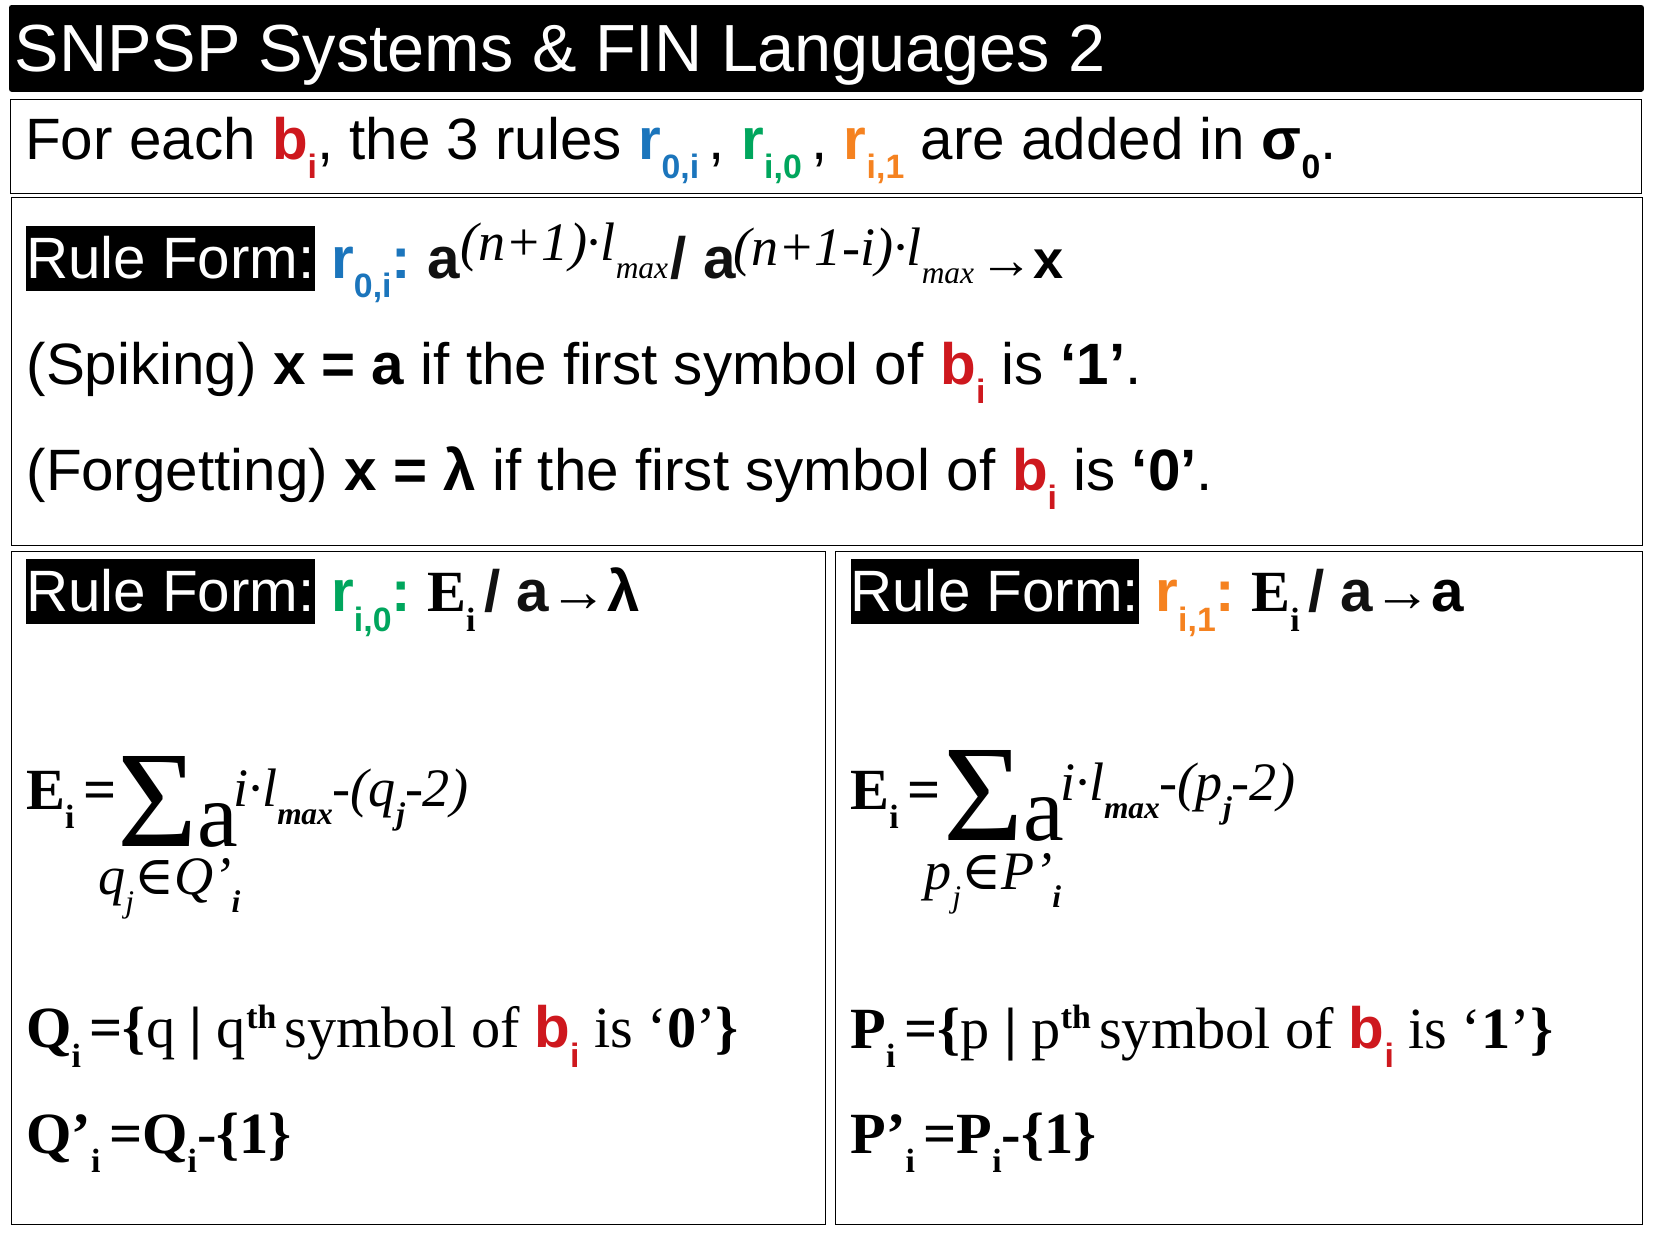

# SNPSP Systems & FIN Languages 2
For each bi, the 3 rules r0,i , ri,0 , ri,1 are added in σ0.
Rule Form: r0,i: a / a →x
(Spiking) x = a if the first symbol of bi is ‘1’.
(Forgetting) x = λ if the first symbol of bi is ‘0’.
(n+1)·lmax
(n+1-i)·lmax
Rule Form: ri,0: Ei / a→λ
Ei =
Qi ={q | qth symbol of bi is ‘0’}
Q’i =Qi-{1}
Rule Form: ri,1: Ei / a→a
Ei =
Pi ={p | pth symbol of bi is ‘1’}
P’i =Pi-{1}
Σa
Σa
i·lmax-(pj-2)
i·lmax-(qj-2)
pj∈P’i
qj∈Q’i